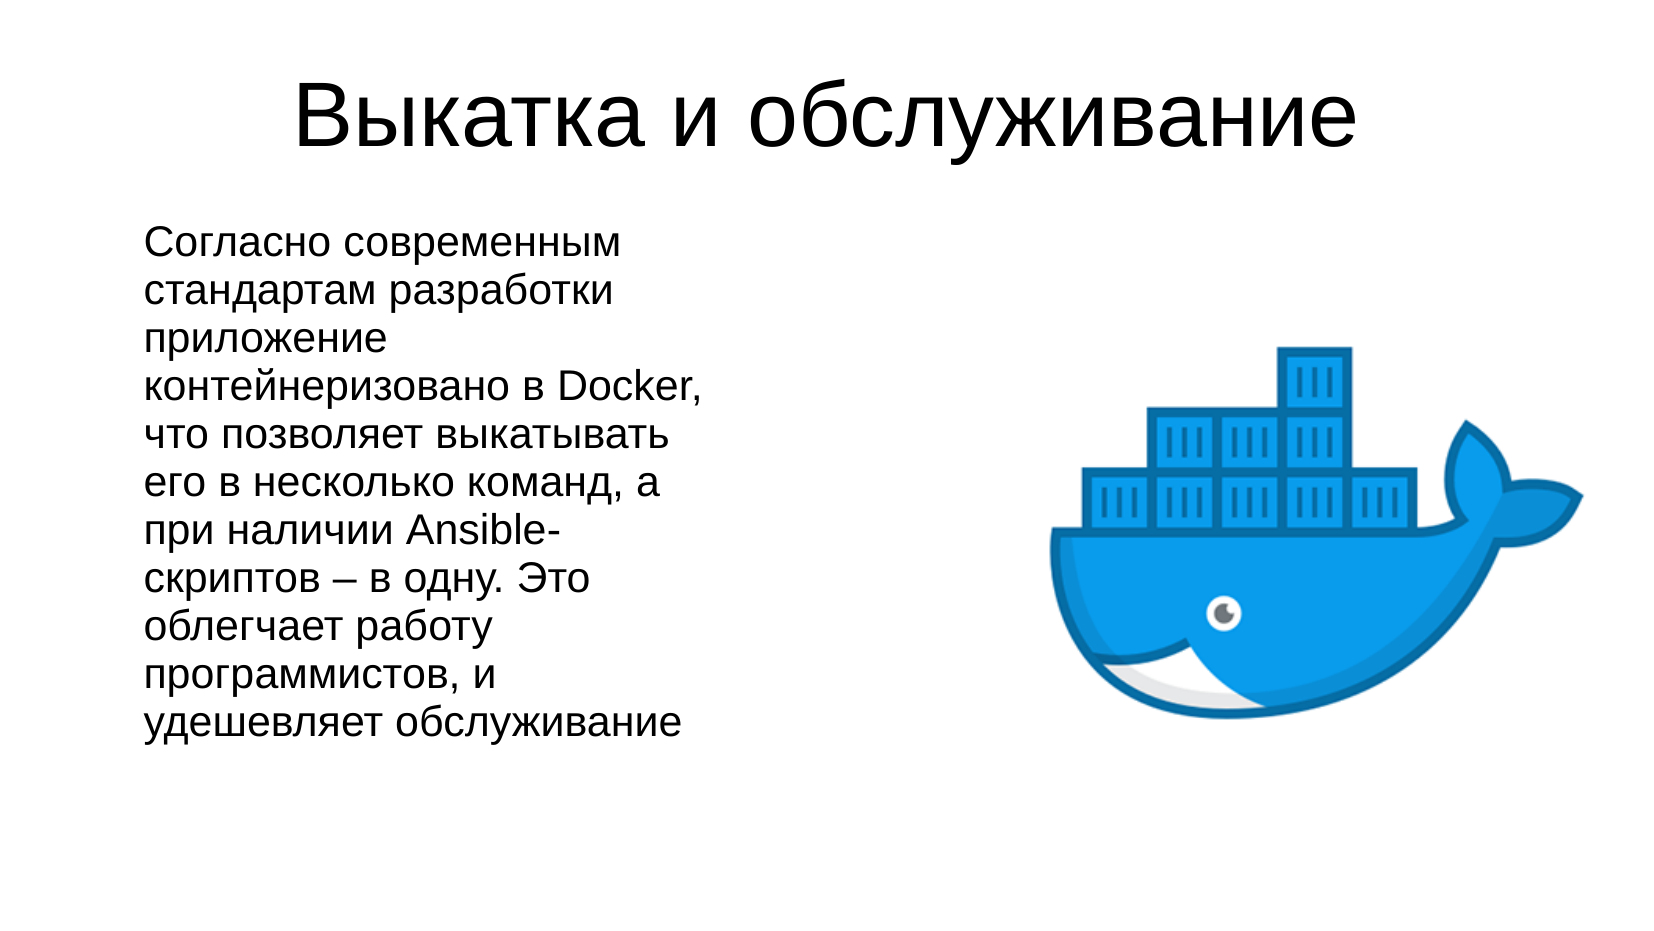

# Выкатка и обслуживание
Согласно современным стандартам разработки приложение контейнеризовано в Docker, что позволяет выкатывать его в несколько команд, а при наличии Ansible-скриптов – в одну. Это облегчает работу программистов, и удешевляет обслуживание